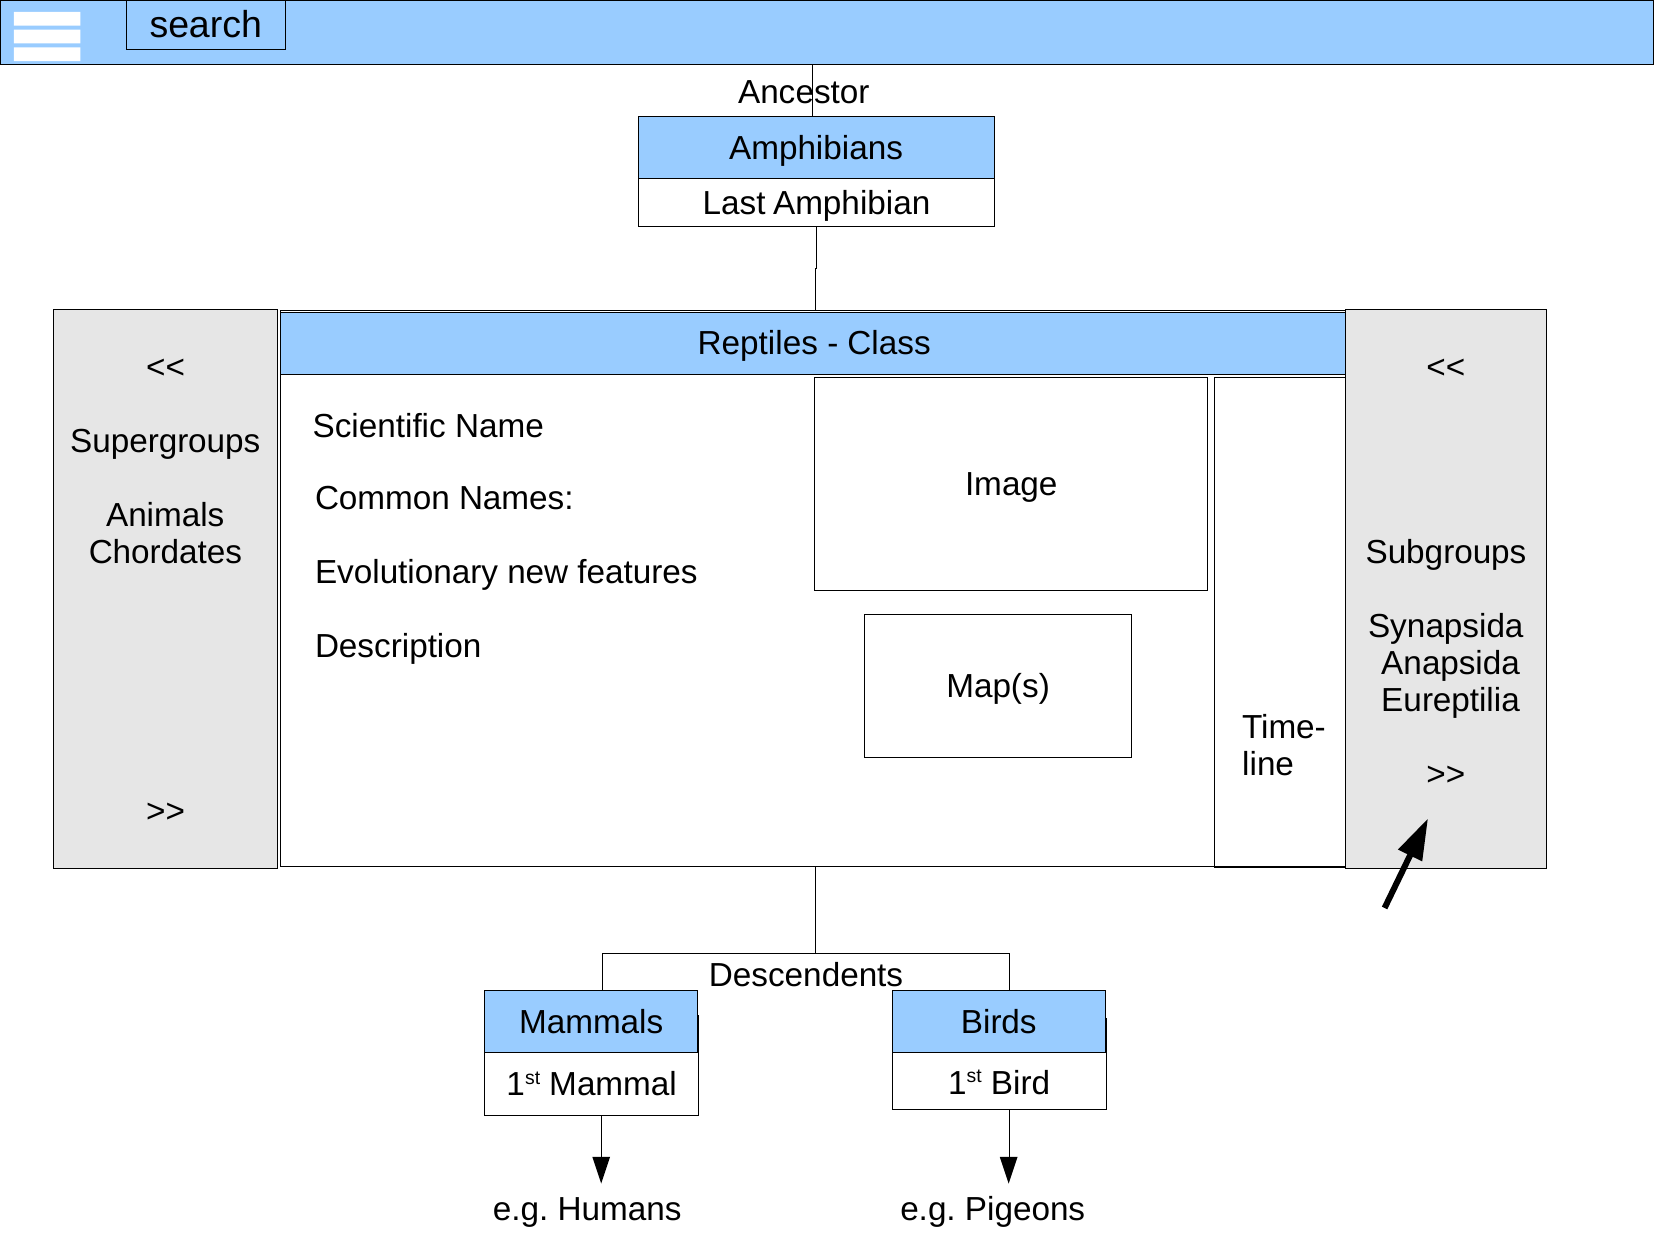

search
Ancestor
Amphibians
Last Amphibian
<<
Subgroups
Synapsida
 Anapsida
 Eureptilia
>>
<<
Supergroups
Animals
Chordates
>>
Reptiles - Class
Image
Scientific Name
Common Names:
Evolutionary new features
Description
Map(s)
Time-
line
Descendents
Mammals
Mammals
Birds
1st Mammal
1st Bird
e.g. Humans
e.g. Pigeons